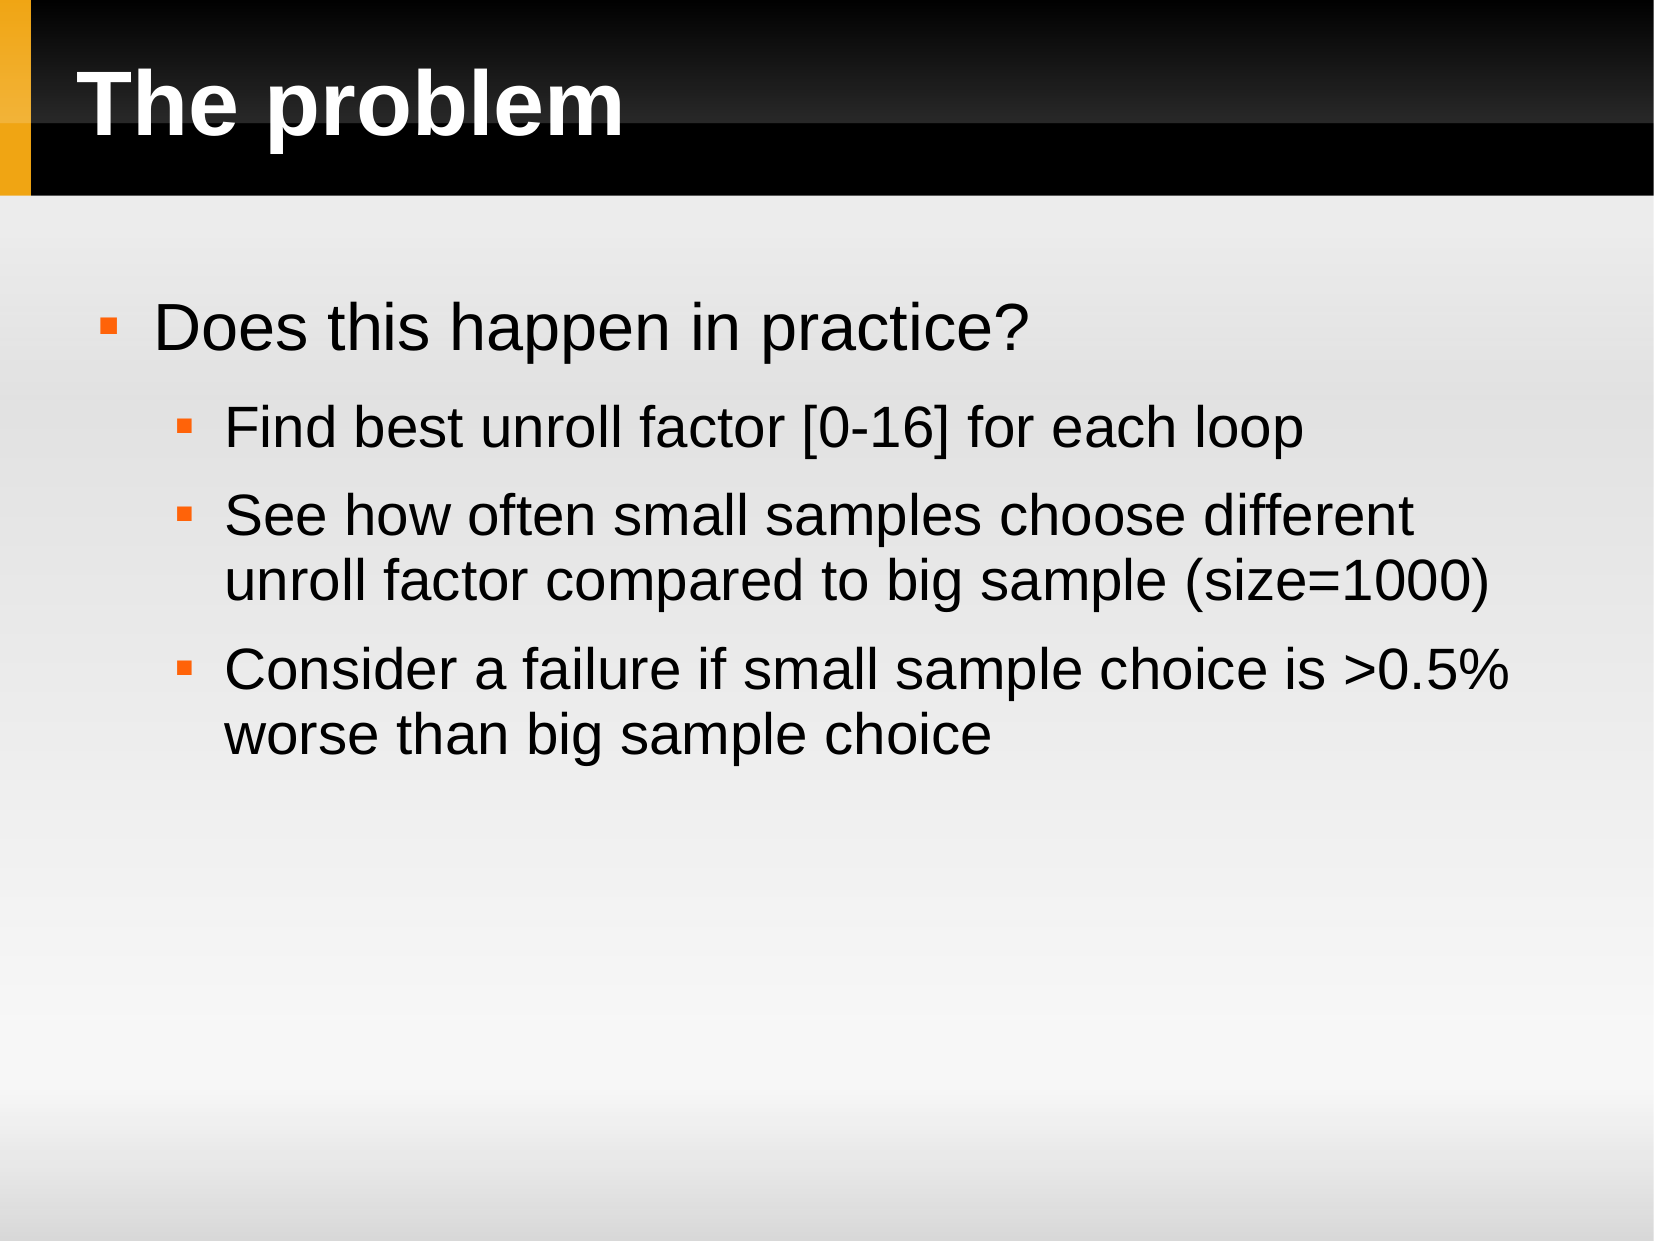

# The problem
Does this happen in practice?
Find best unroll factor [0-16] for each loop
See how often small samples choose different unroll factor compared to big sample (size=1000)
Consider a failure if small sample choice is >0.5% worse than big sample choice